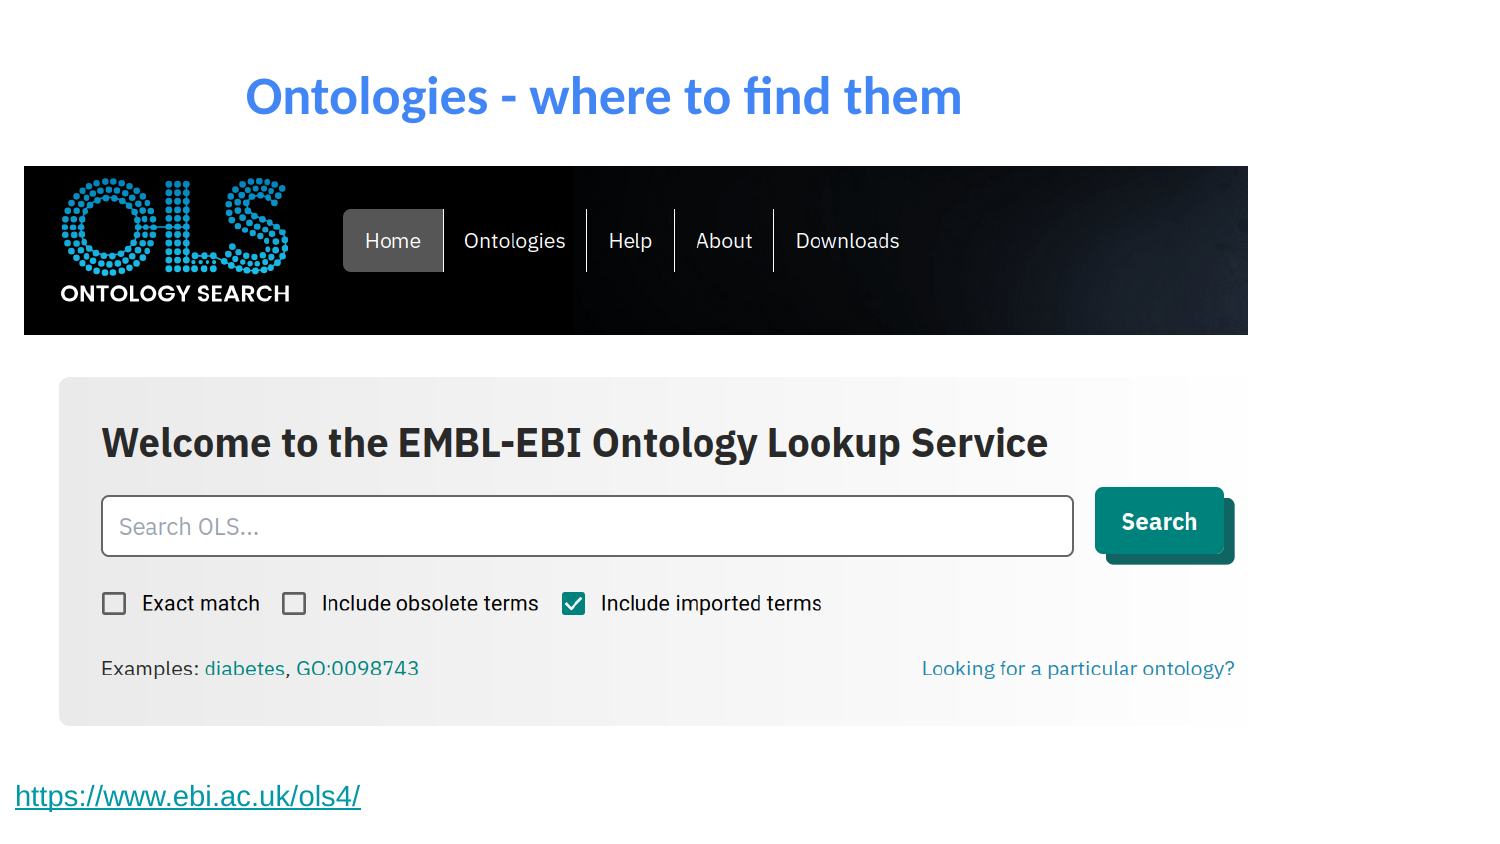

Ontologies - where to find them
https://www.ebi.ac.uk/ols4/